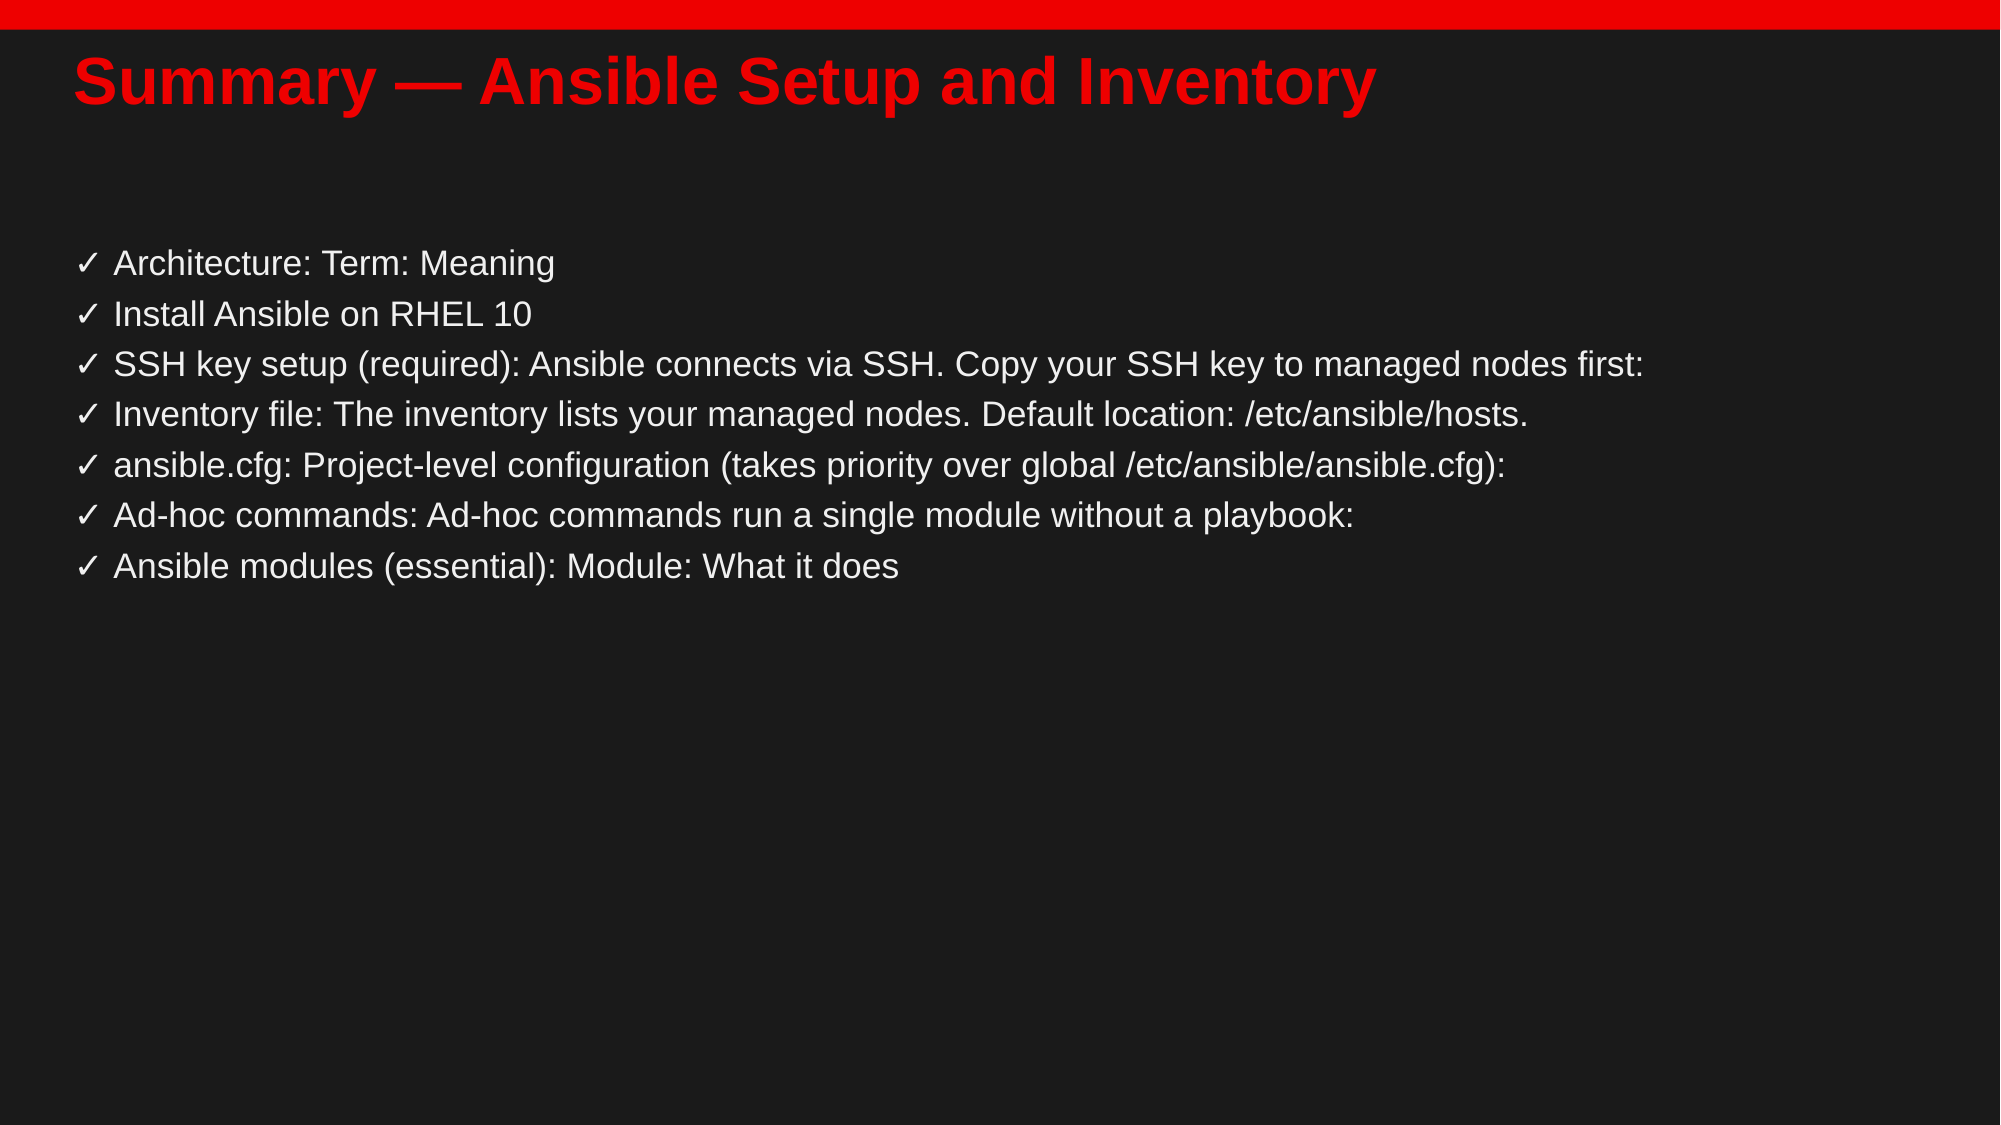

Summary — Ansible Setup and Inventory
✓ Architecture: Term: Meaning
✓ Install Ansible on RHEL 10
✓ SSH key setup (required): Ansible connects via SSH. Copy your SSH key to managed nodes first:
✓ Inventory file: The inventory lists your managed nodes. Default location: /etc/ansible/hosts.
✓ ansible.cfg: Project-level configuration (takes priority over global /etc/ansible/ansible.cfg):
✓ Ad-hoc commands: Ad-hoc commands run a single module without a playbook:
✓ Ansible modules (essential): Module: What it does